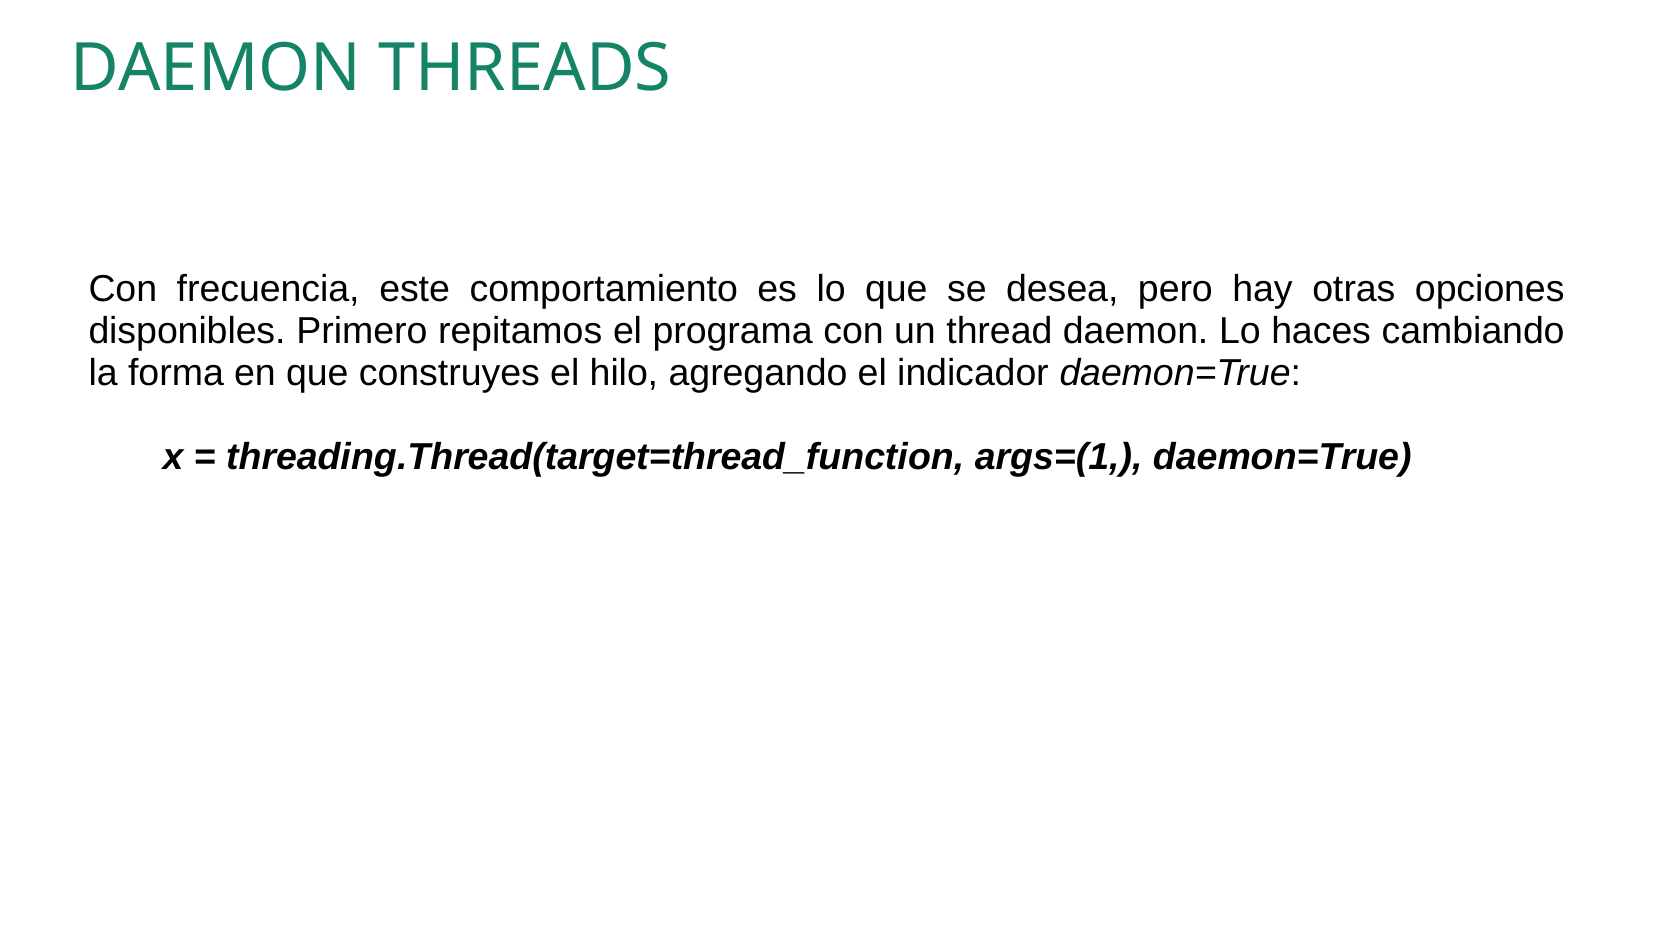

# DAEMON THREADS
Con frecuencia, este comportamiento es lo que se desea, pero hay otras opciones disponibles. Primero repitamos el programa con un thread daemon. Lo haces cambiando la forma en que construyes el hilo, agregando el indicador daemon=True:
	x = threading.Thread(target=thread_function, args=(1,), daemon=True)